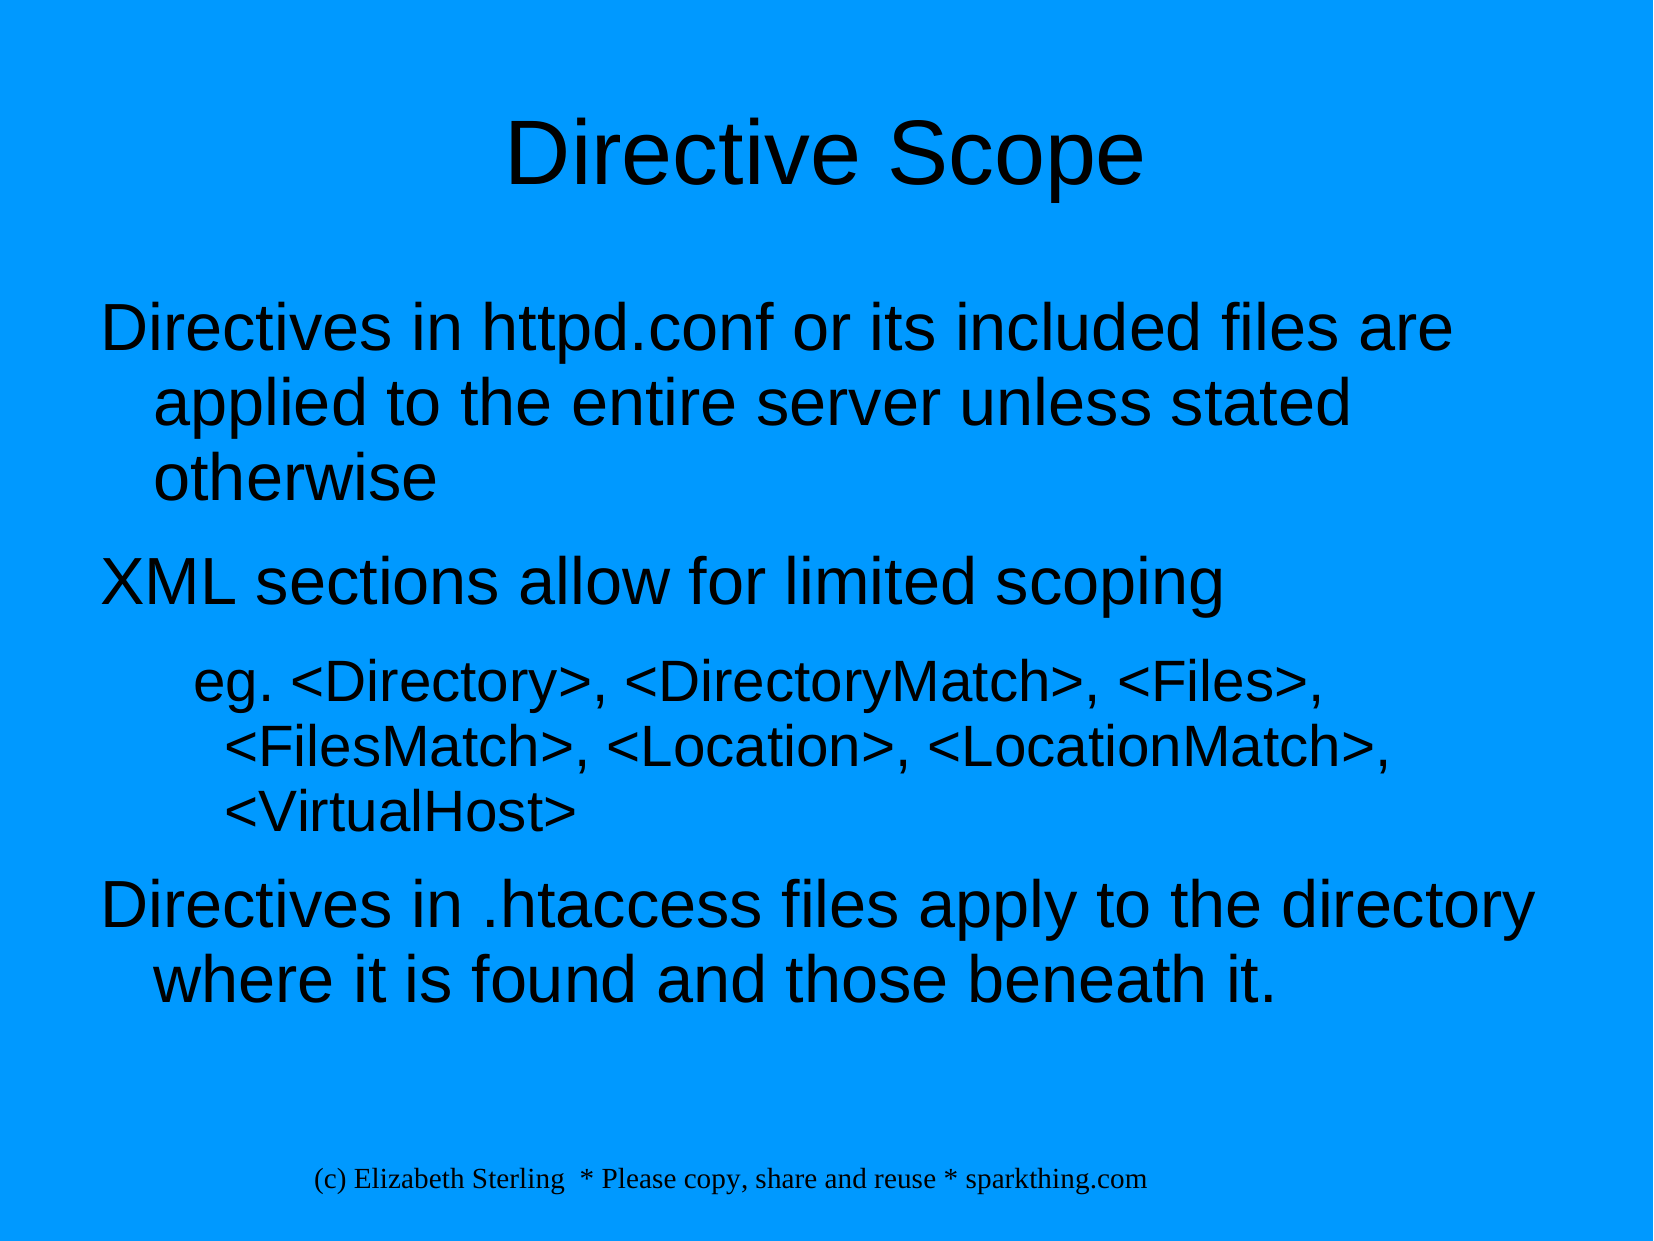

# Directive Scope
Directives in httpd.conf or its included files are applied to the entire server unless stated otherwise
XML sections allow for limited scoping
 eg. <Directory>, <DirectoryMatch>, <Files>, <FilesMatch>, <Location>, <LocationMatch>, <VirtualHost>
Directives in .htaccess files apply to the directory where it is found and those beneath it.
(c) Elizabeth Sterling * Please copy, share and reuse * sparkthing.com